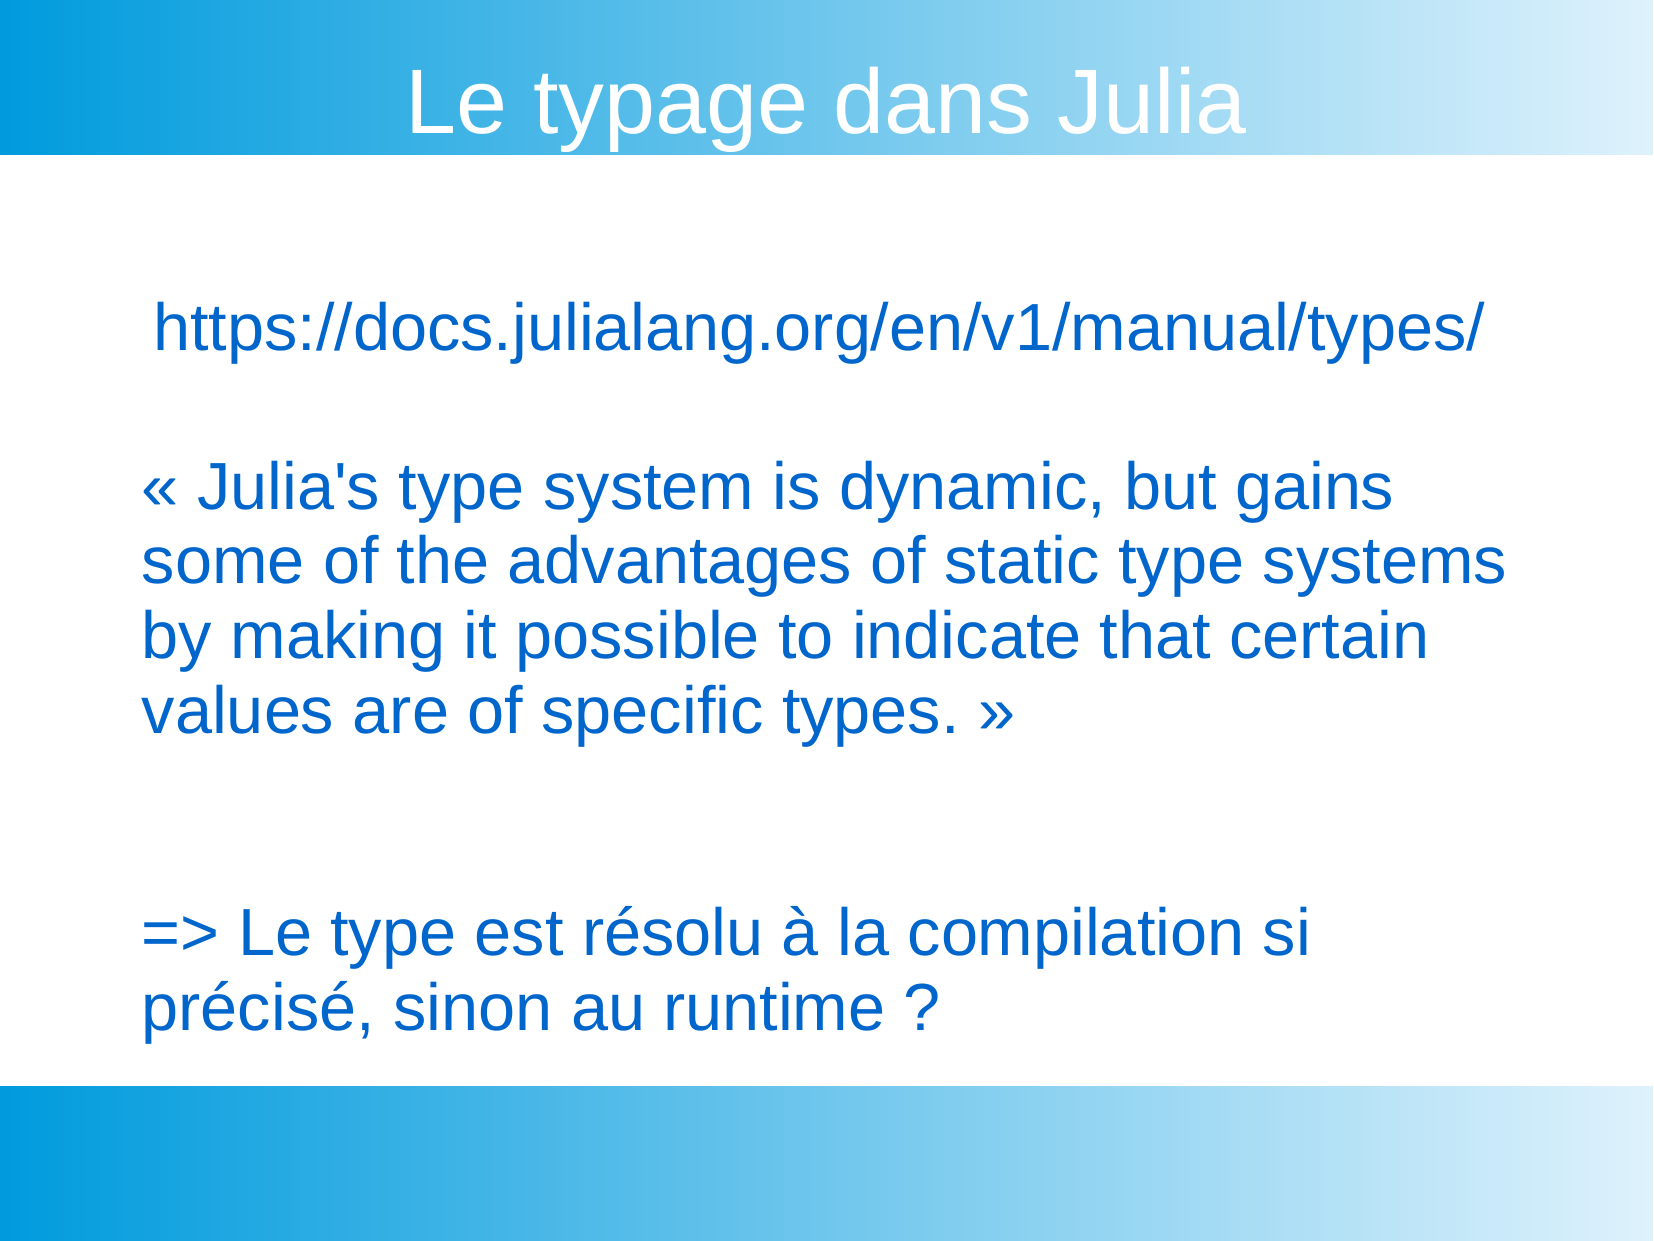

# Le typage dans Julia
https://docs.julialang.org/en/v1/manual/types/
« Julia's type system is dynamic, but gains some of the advantages of static type systems by making it possible to indicate that certain values are of specific types. »
=> Le type est résolu à la compilation si précisé, sinon au runtime ?